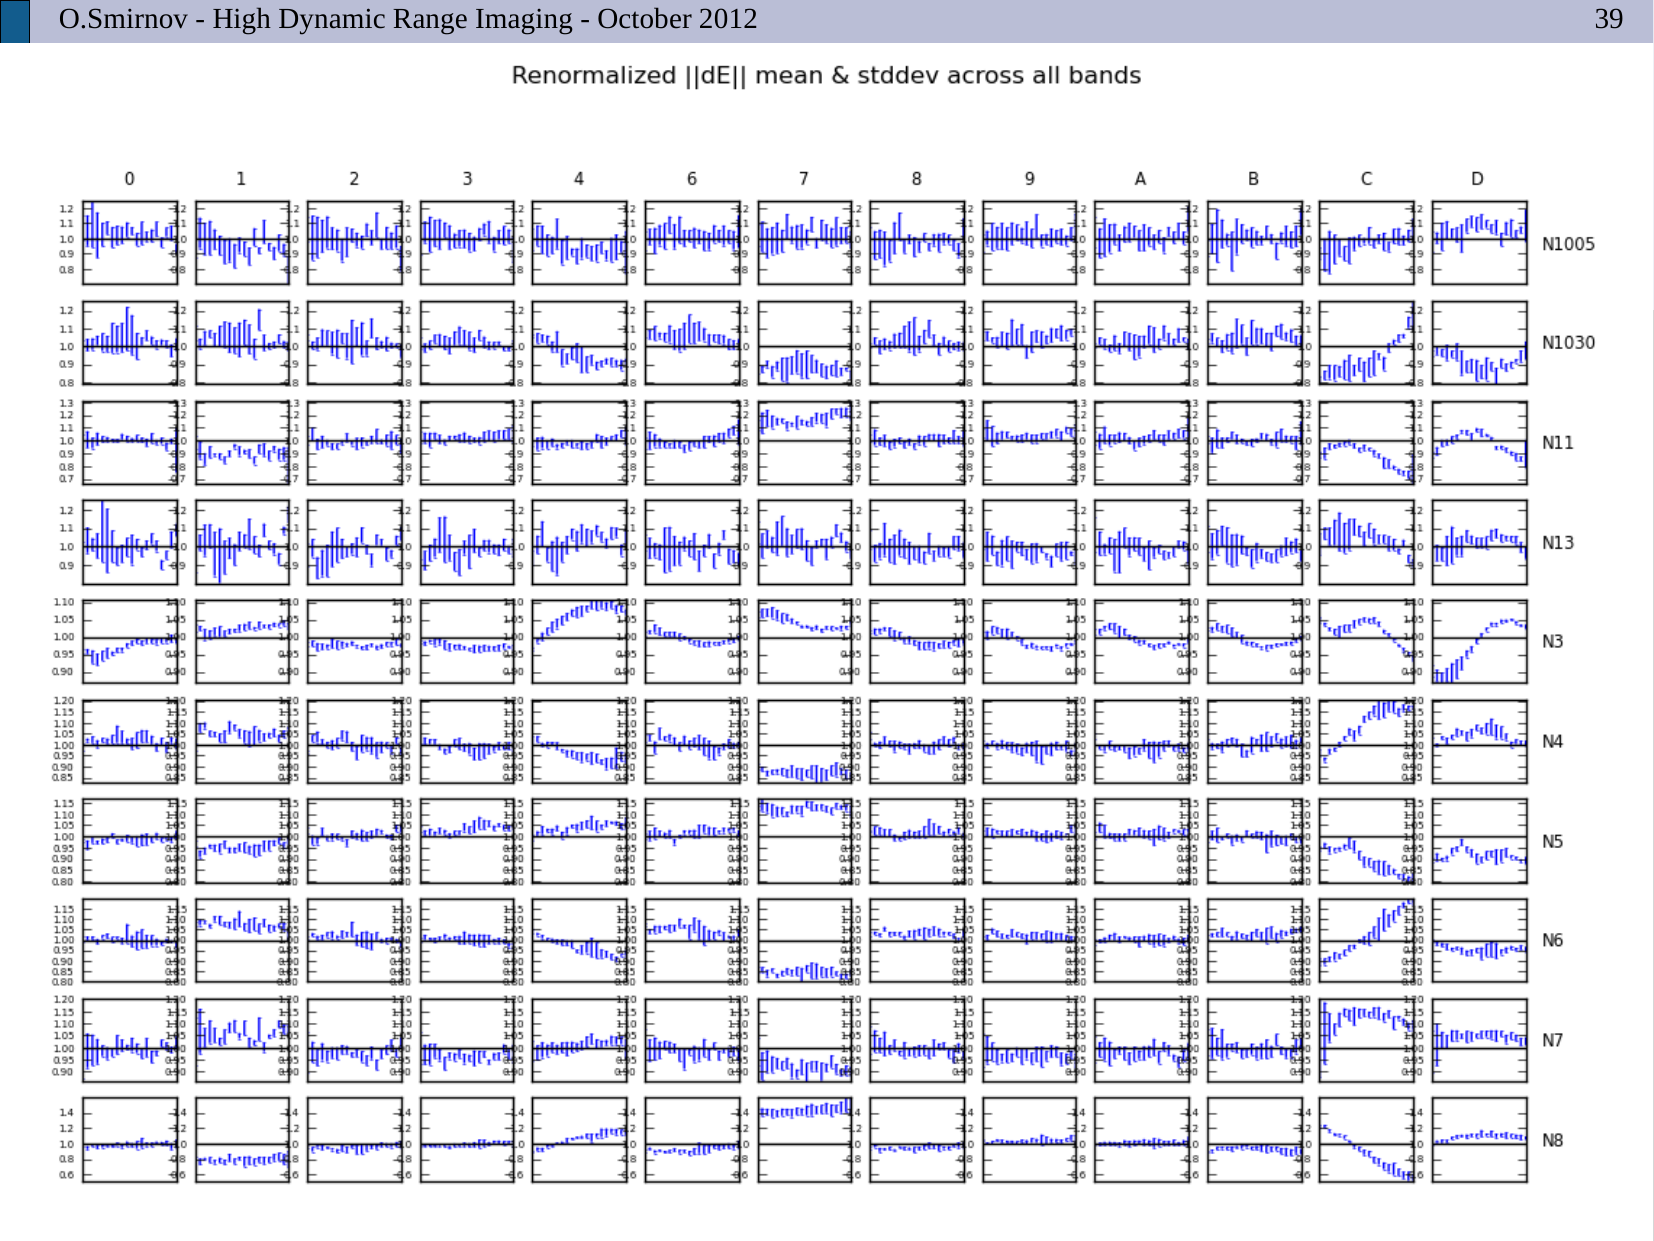

O.Smirnov - High Dynamic Range Imaging - October 2012
39
# The Evidence